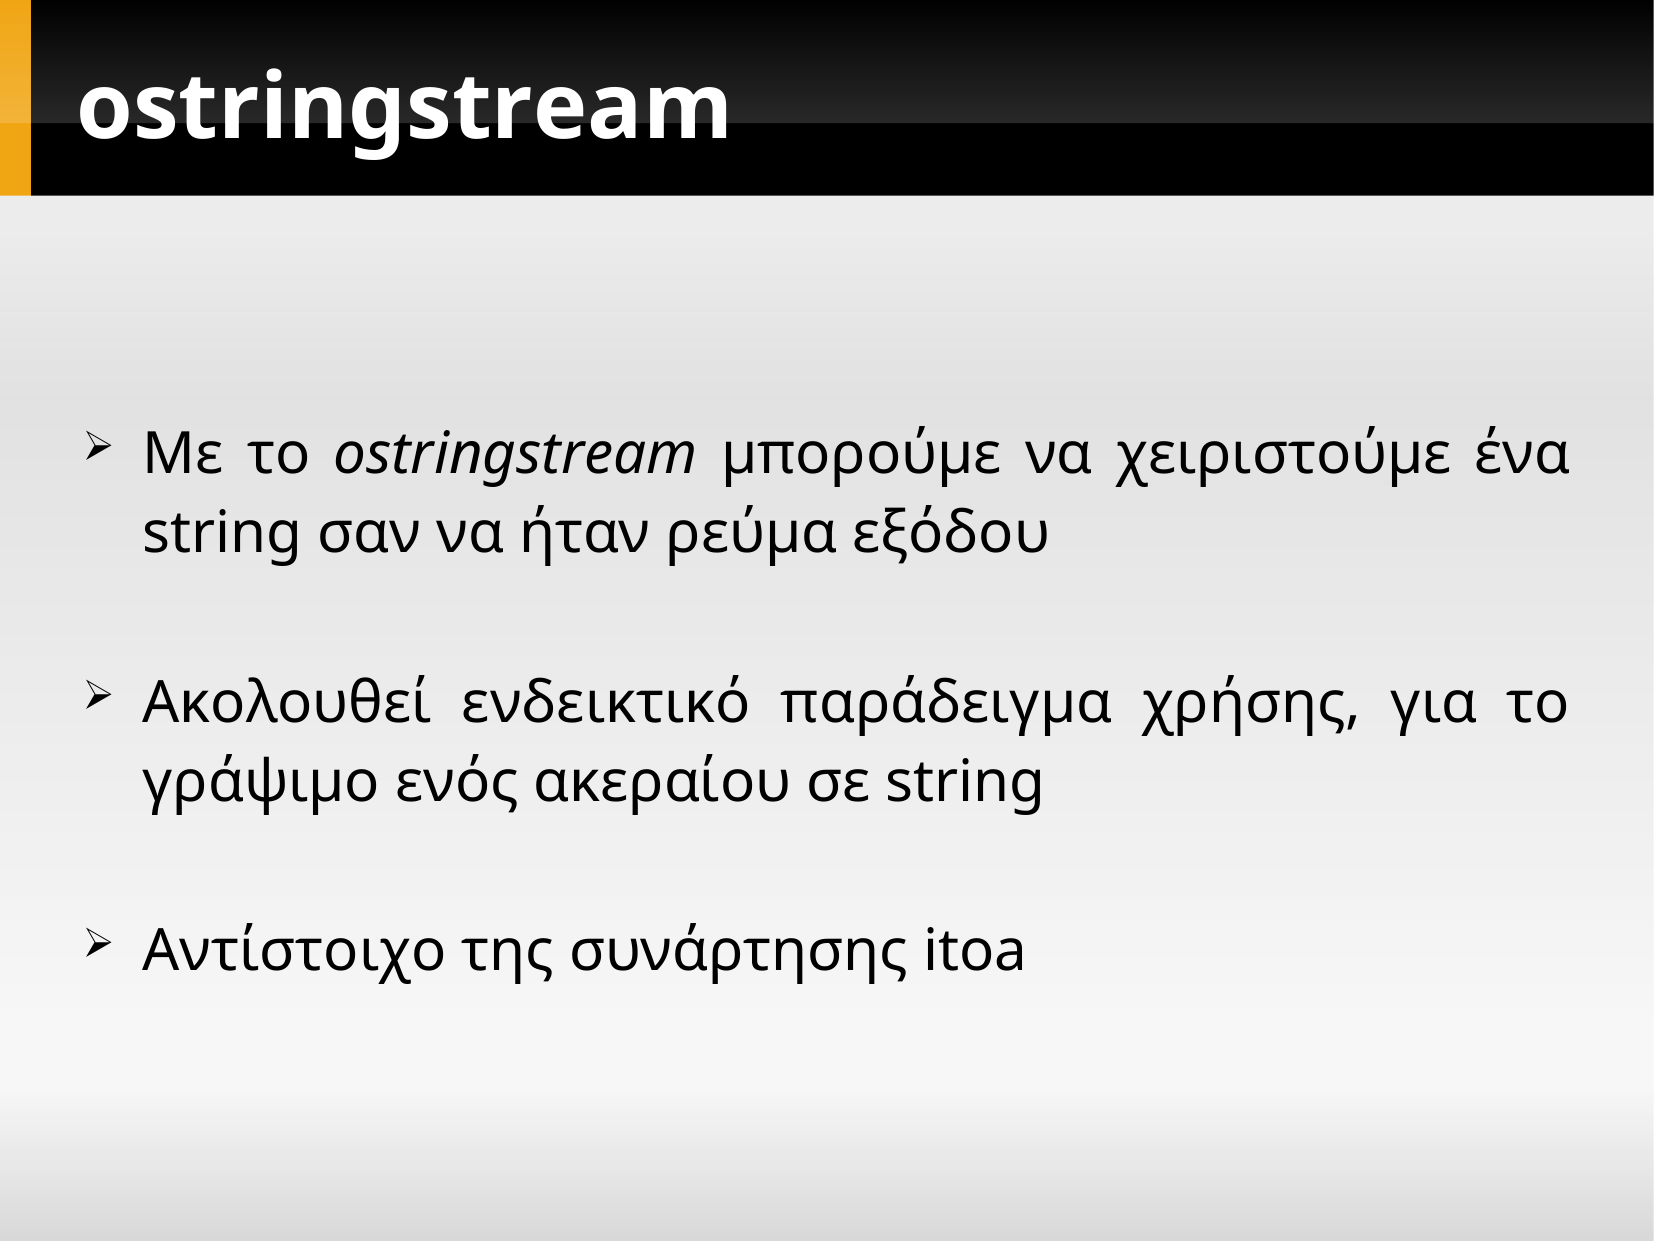

# ostringstream
Με το ostringstream μπορούμε να χειριστούμε ένα string σαν να ήταν ρεύμα εξόδου
Ακολουθεί ενδεικτικό παράδειγμα χρήσης, για το γράψιμο ενός ακεραίου σε string
Αντίστοιχο της συνάρτησης itoa